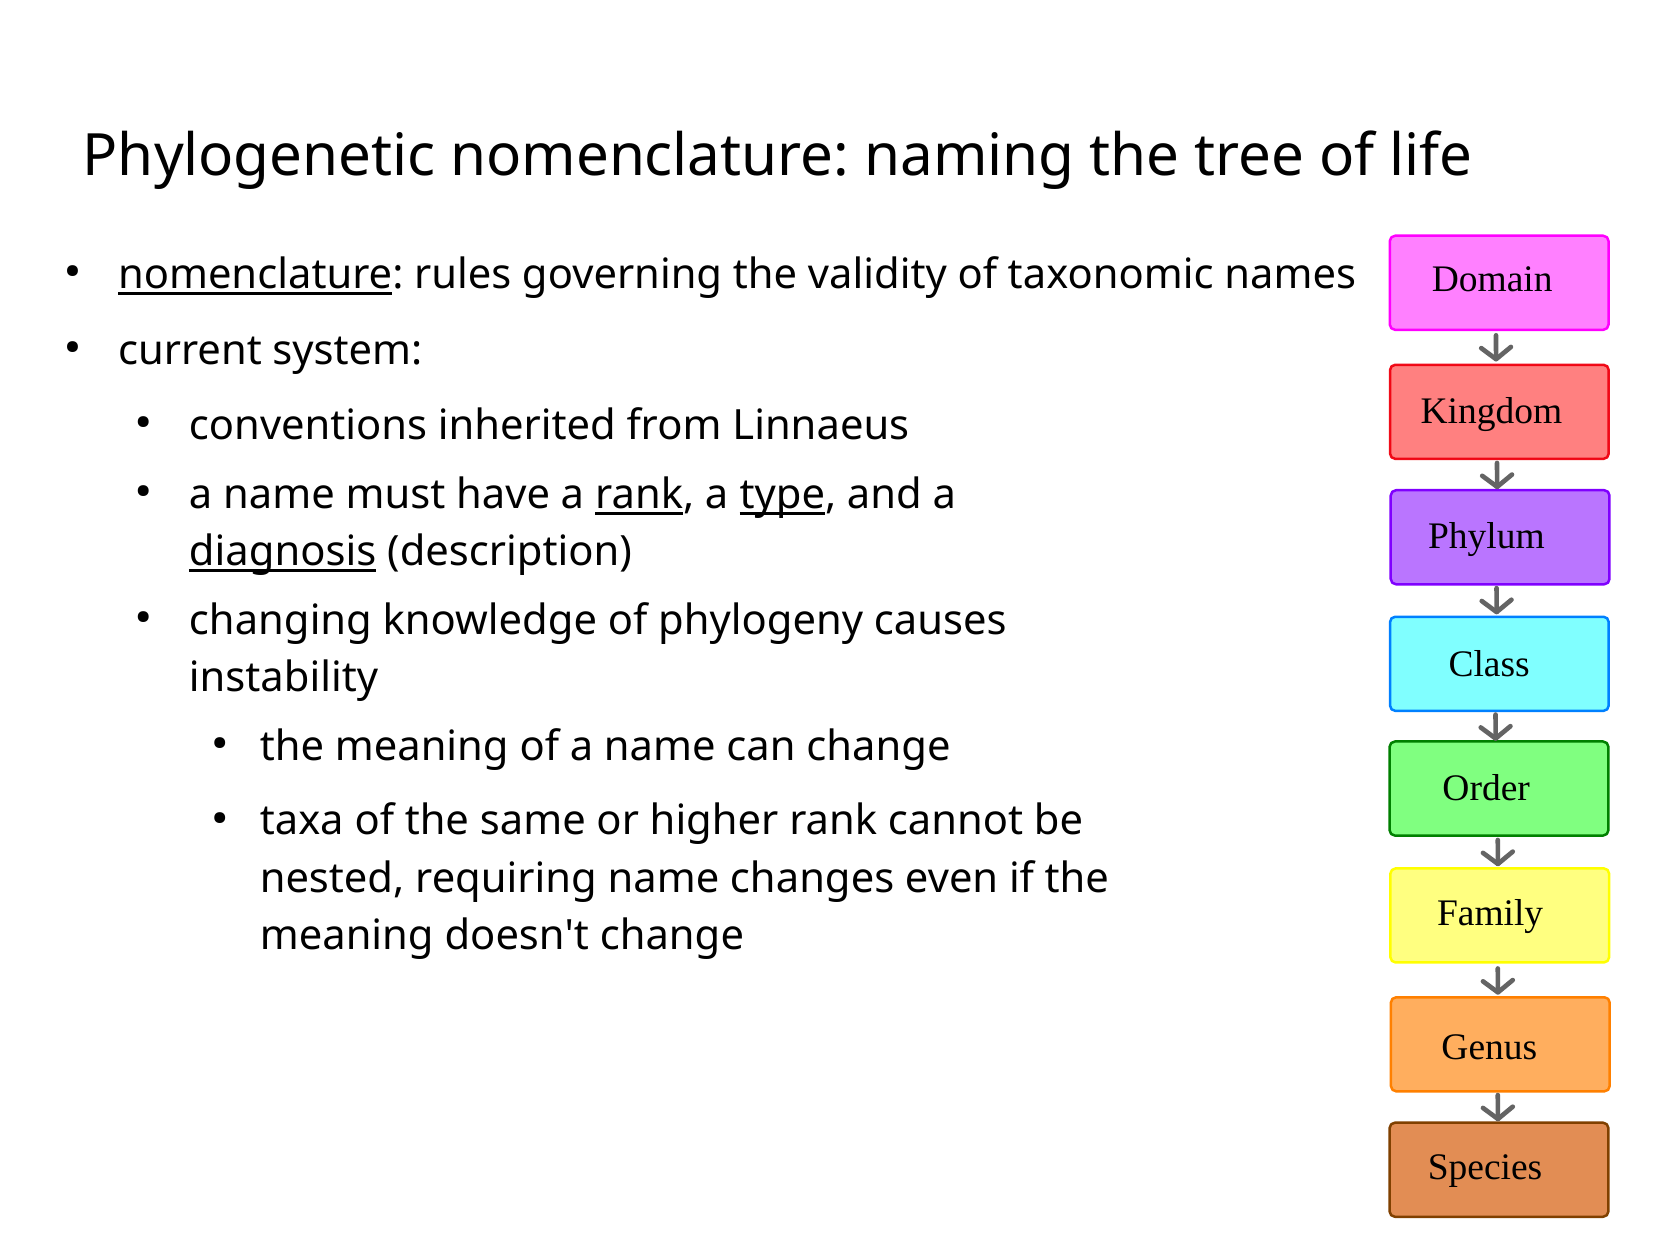

# Phylogenetic nomenclature: naming the tree of life
nomenclature: rules governing the validity of taxonomic names
current system:
conventions inherited from Linnaeus
a name must have a rank, a type, and a diagnosis (description)
changing knowledge of phylogeny causes instability
the meaning of a name can change
taxa of the same or higher rank cannot be nested, requiring name changes even if the meaning doesn't change